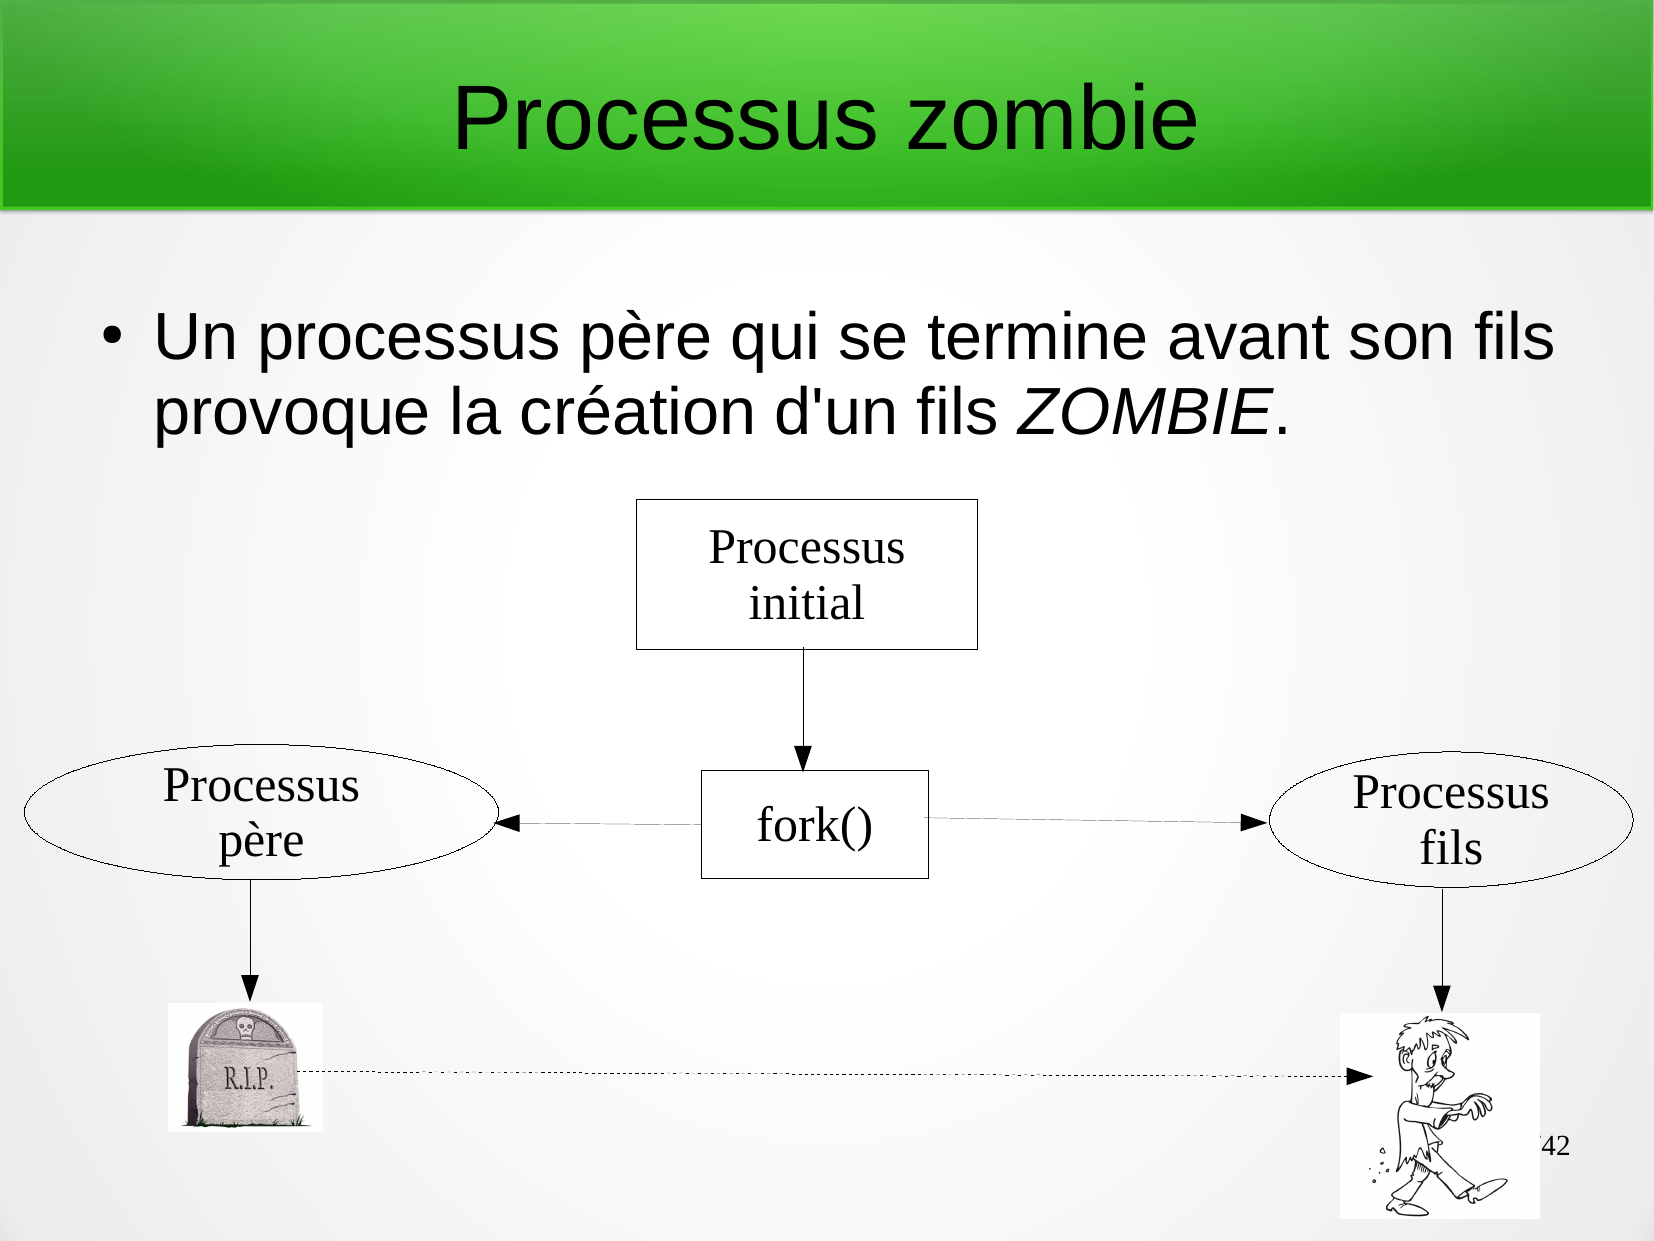

# Processus zombie
Un processus père qui se termine avant son fils provoque la création d'un fils ZOMBIE.
Processus
initial
fork()
Processus
père
Processus
fils
21